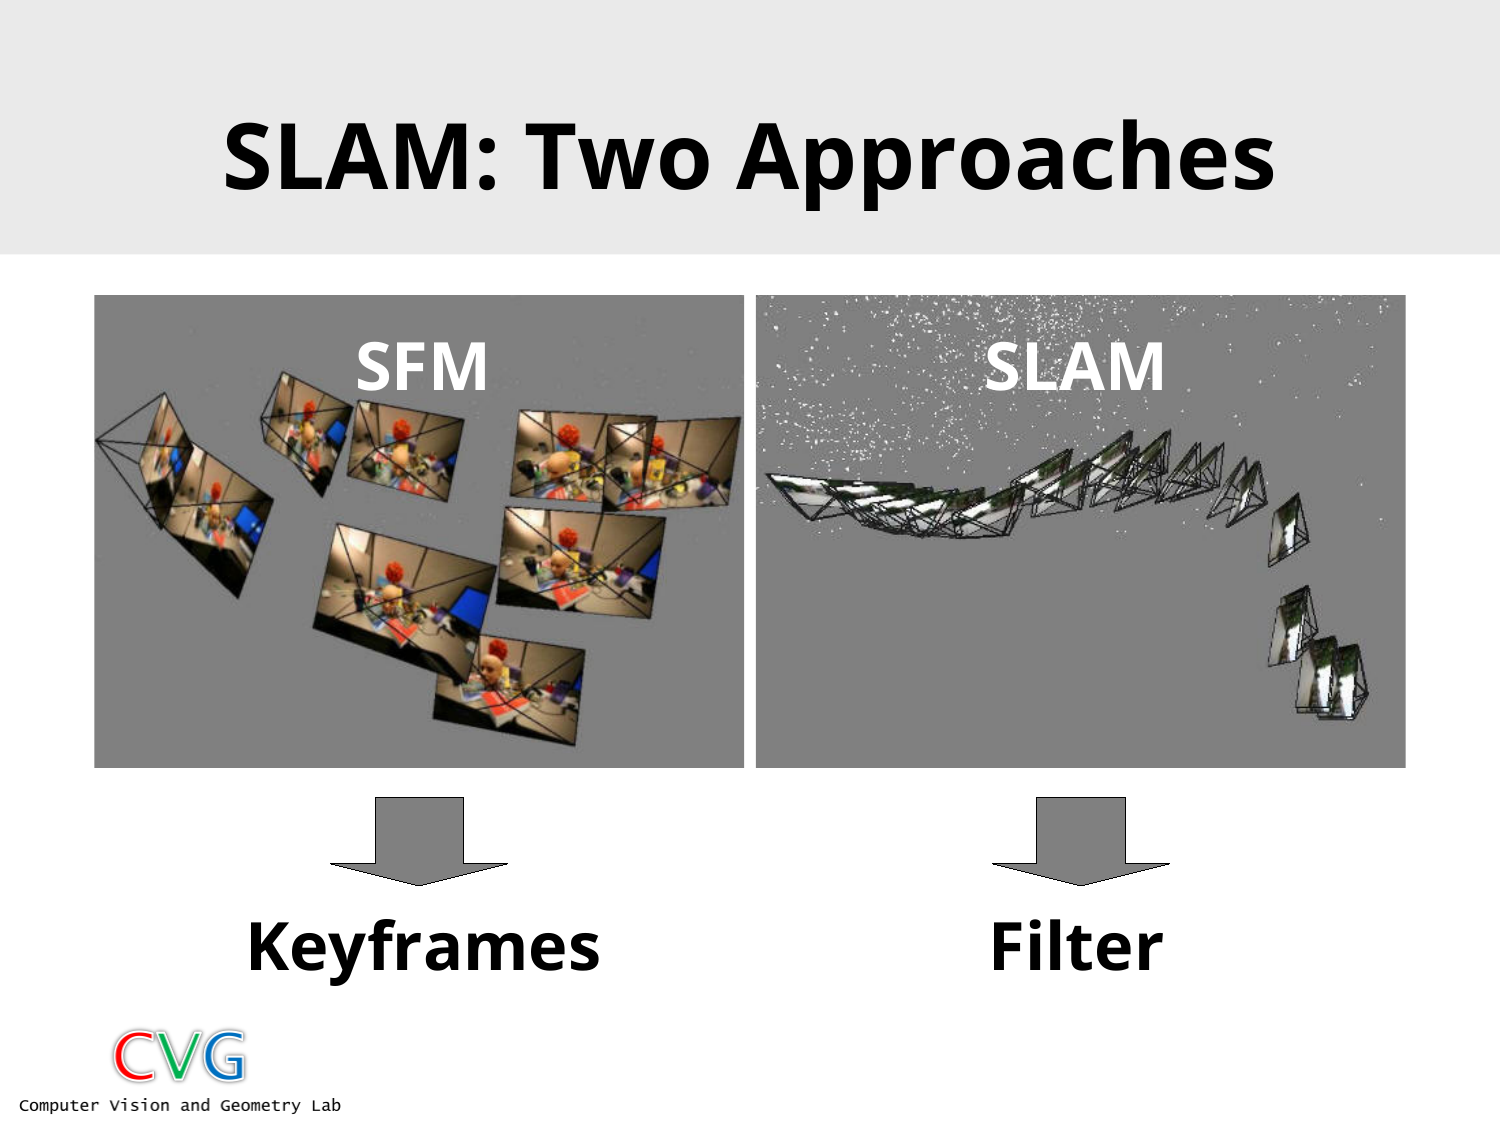

# SLAM: Two Approaches
SFM
Keyframes
SLAM
Filter